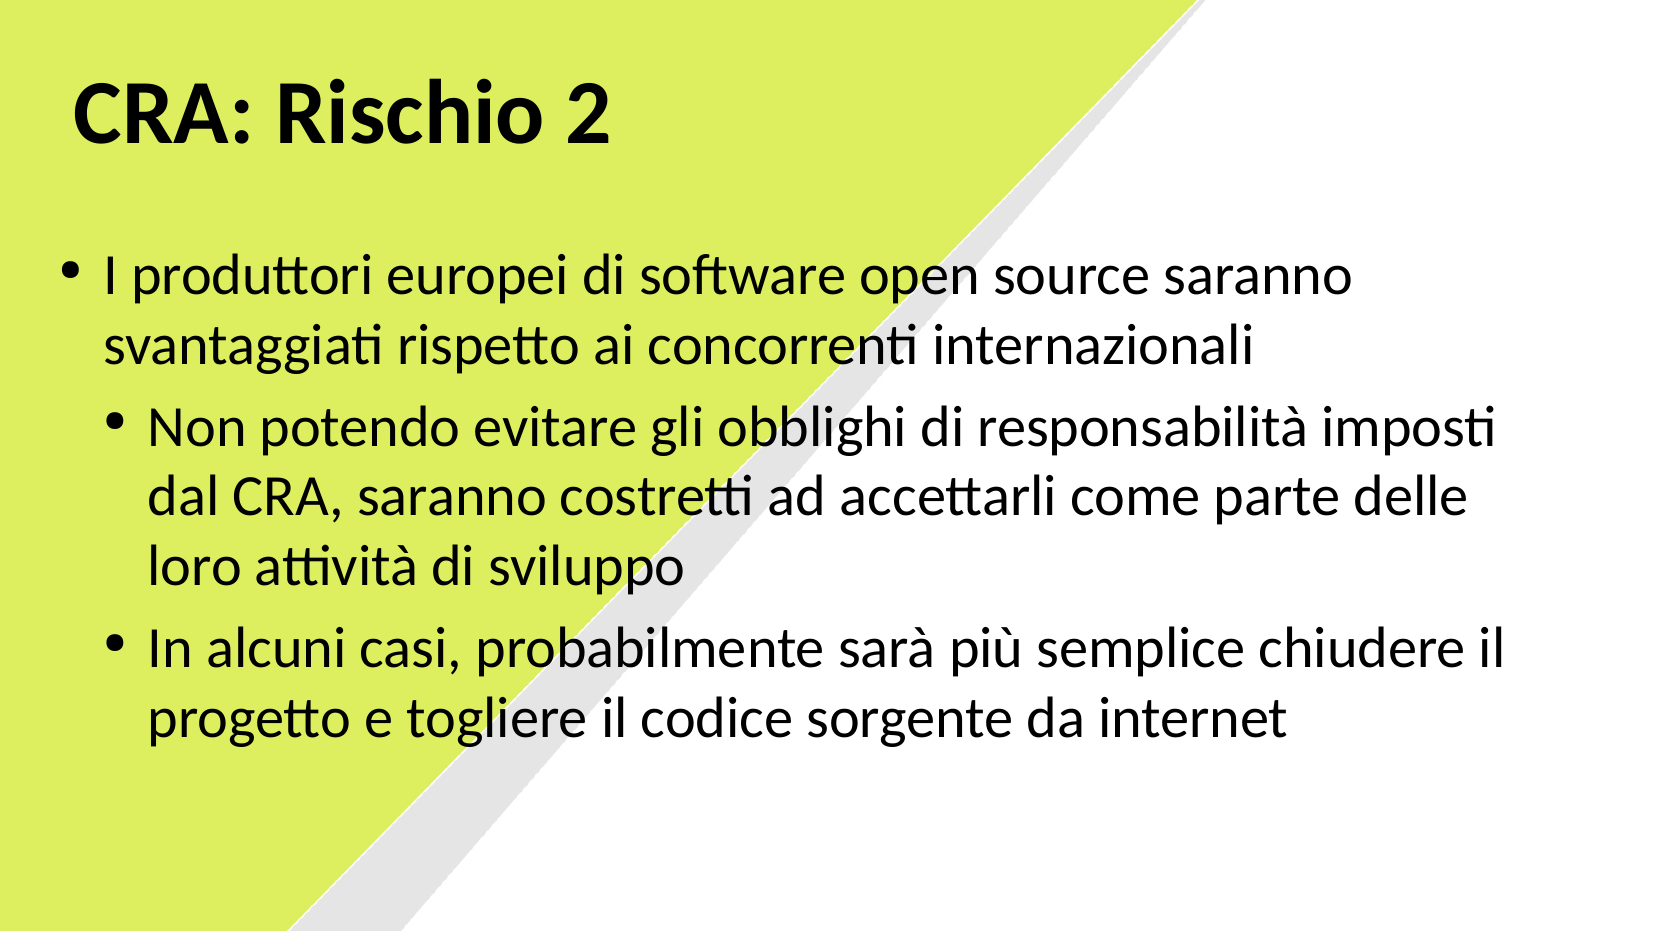

# CRA: Rischio 2
I produttori europei di software open source saranno svantaggiati rispetto ai concorrenti internazionali
Non potendo evitare gli obblighi di responsabilità imposti dal CRA, saranno costretti ad accettarli come parte delle loro attività di sviluppo
In alcuni casi, probabilmente sarà più semplice chiudere il progetto e togliere il codice sorgente da internet